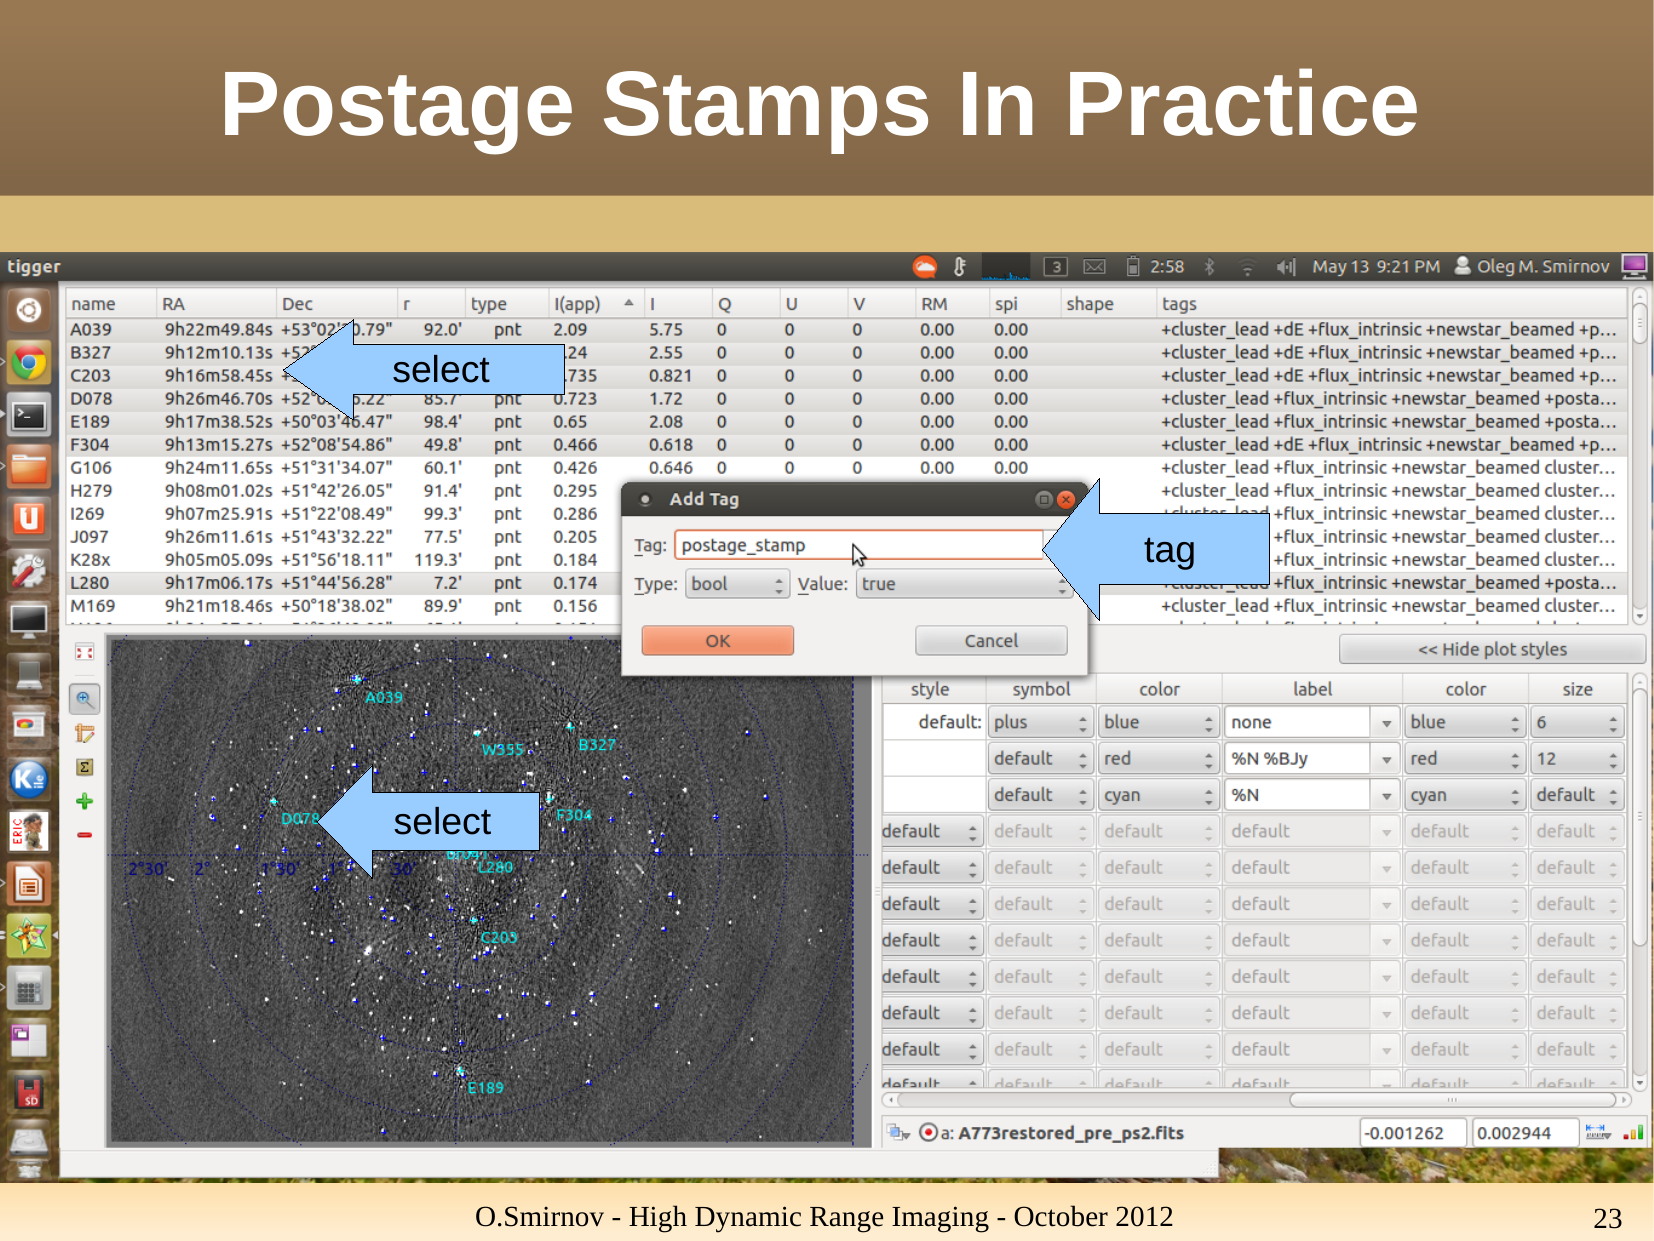

# Postage Stamps In Practice
select
tag
select
O.Smirnov - High Dynamic Range Imaging - October 2012
23